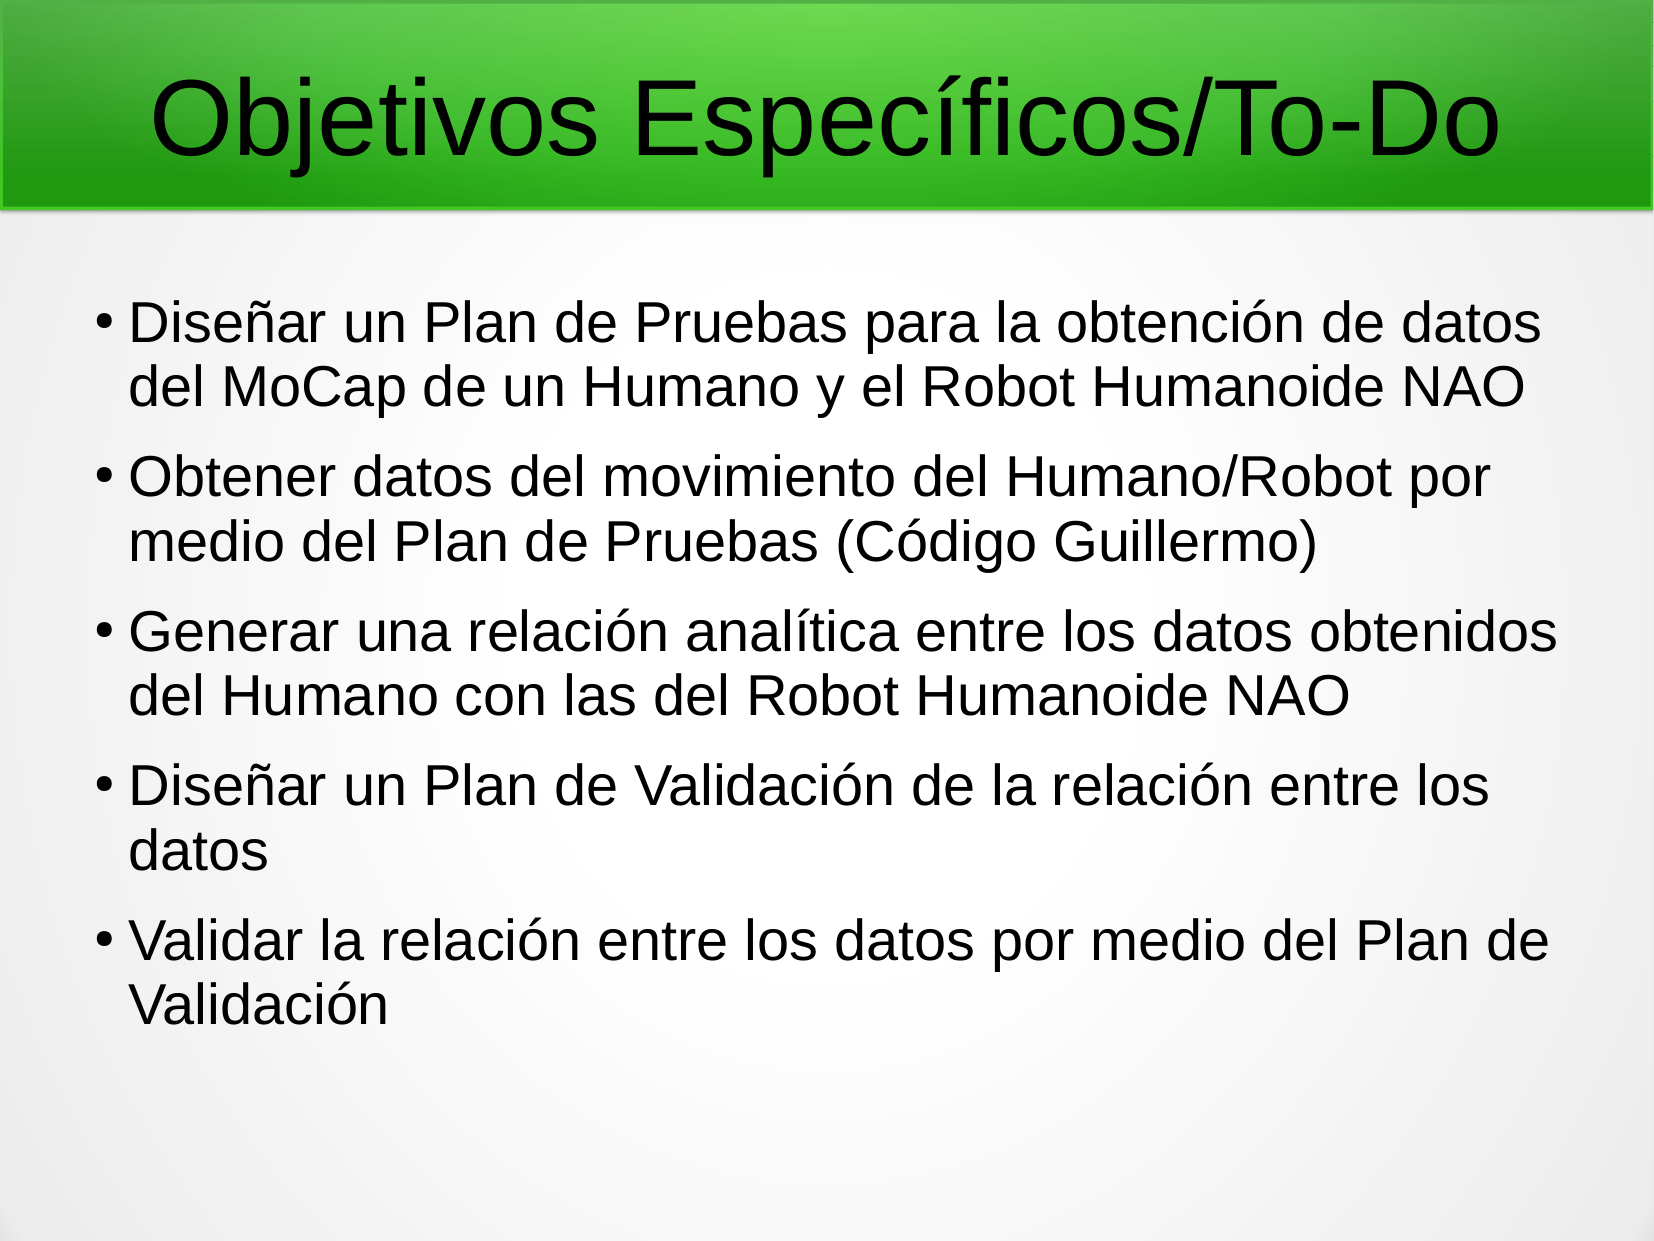

# Objetivos Específicos/To-Do
Diseñar un Plan de Pruebas para la obtención de datos del MoCap de un Humano y el Robot Humanoide NAO
Obtener datos del movimiento del Humano/Robot por medio del Plan de Pruebas (Código Guillermo)
Generar una relación analítica entre los datos obtenidos del Humano con las del Robot Humanoide NAO
Diseñar un Plan de Validación de la relación entre los datos
Validar la relación entre los datos por medio del Plan de Validación